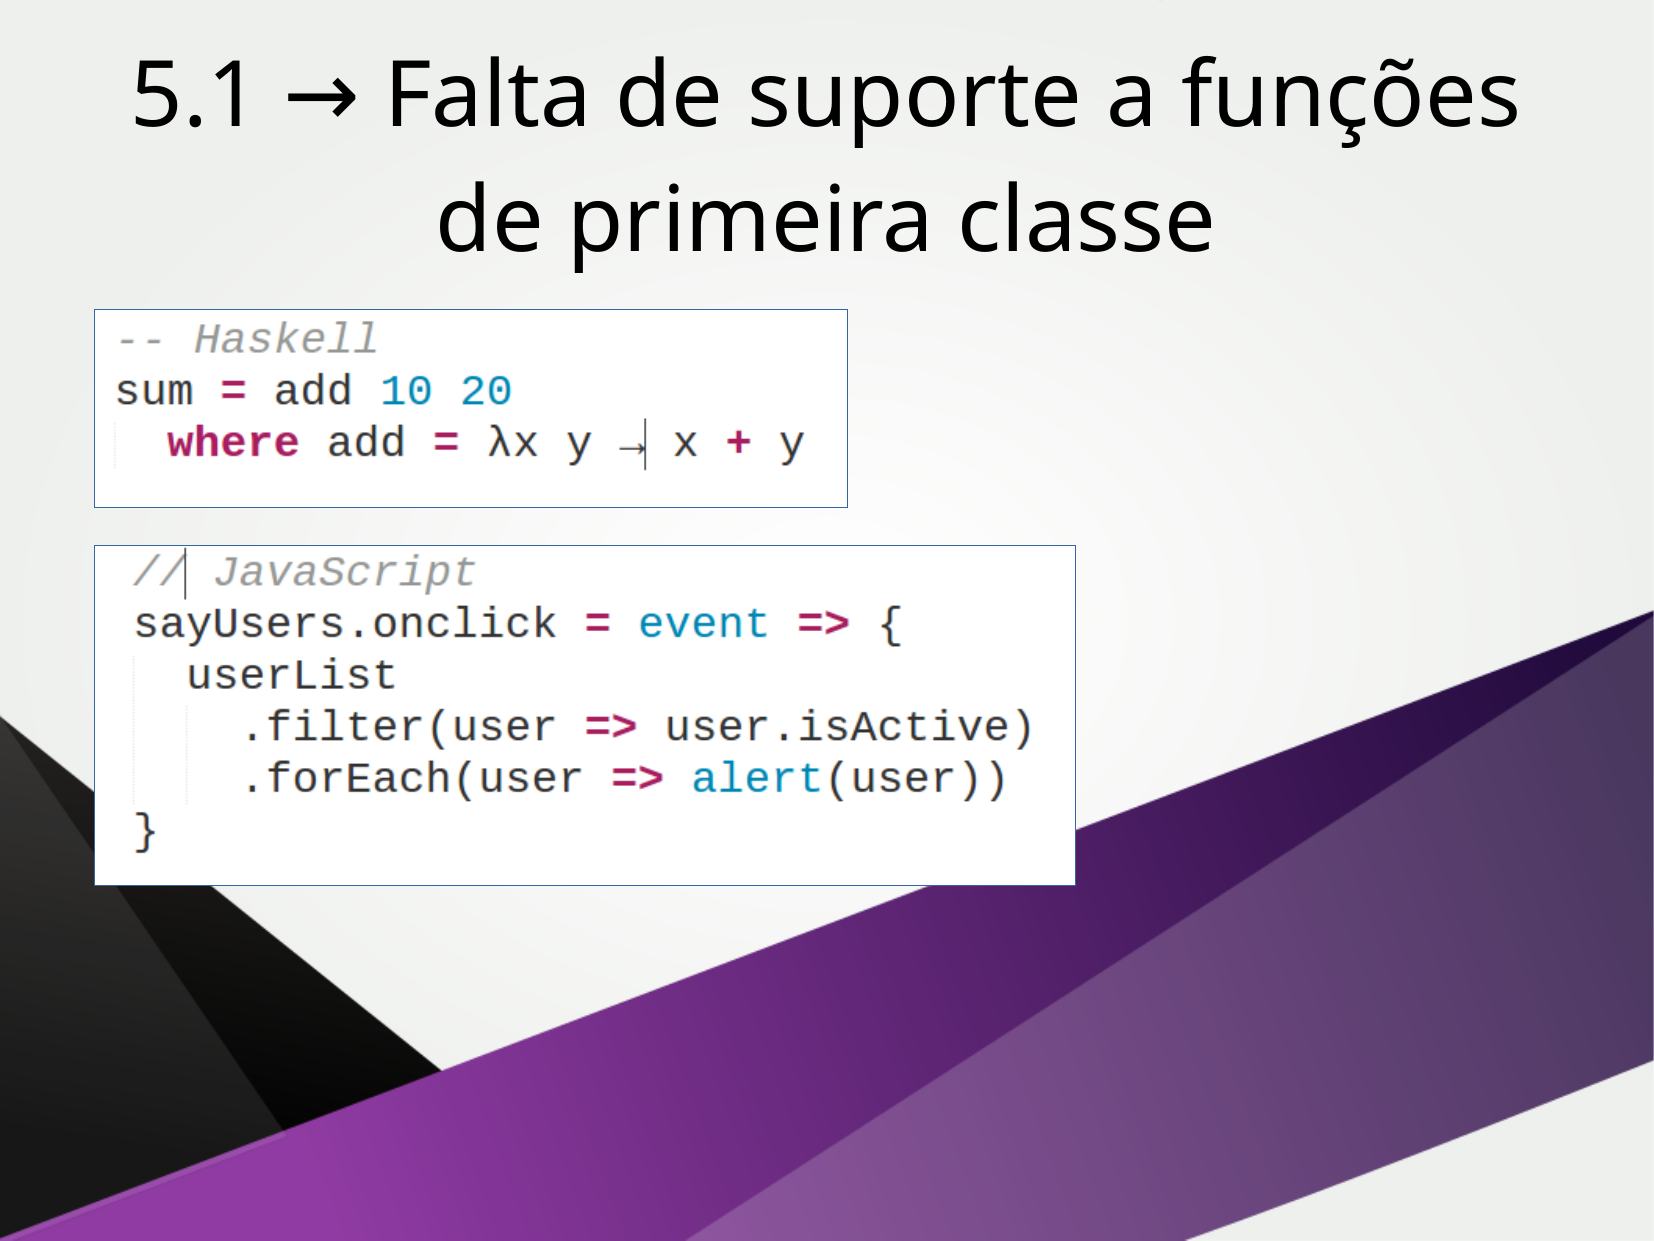

# 5.1 → Falta de suporte a funções de primeira classe